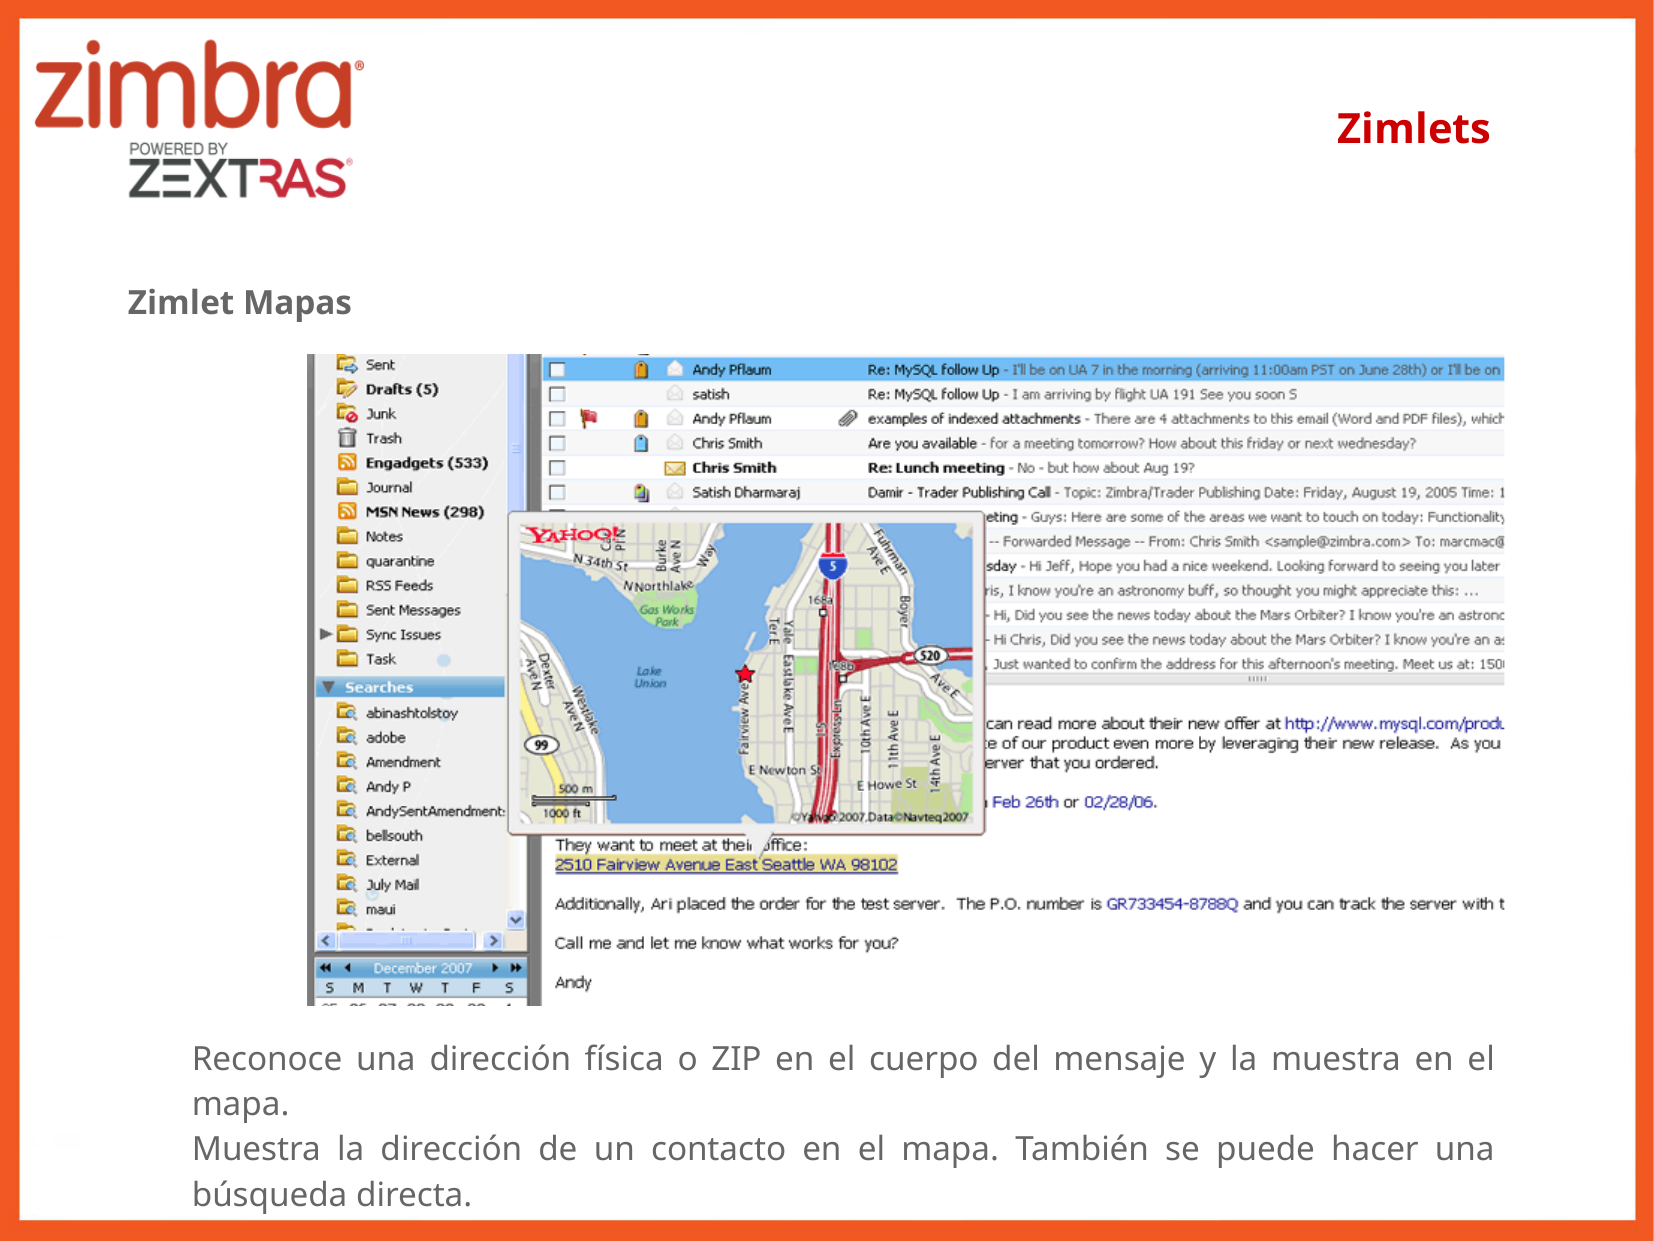

Zimlets
Zimlet Mapas
Reconoce una dirección física o ZIP en el cuerpo del mensaje y la muestra en el mapa.
Muestra la dirección de un contacto en el mapa. También se puede hacer una búsqueda directa.